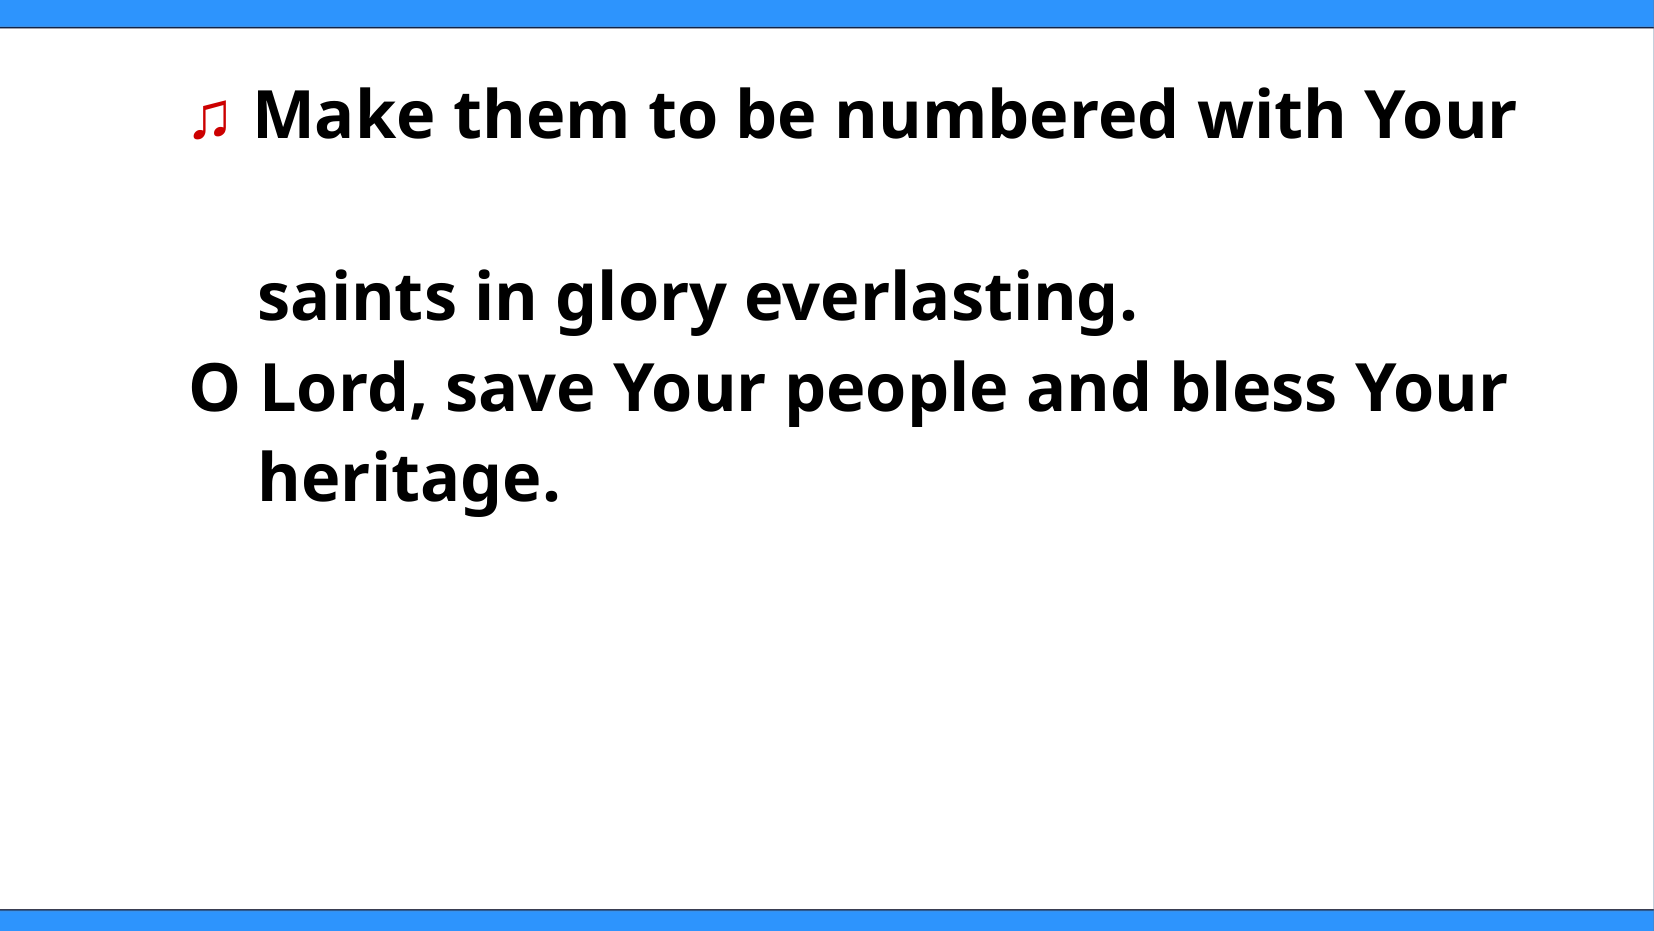

♫ Make them to be numbered with Your
 saints in glory everlasting.
 O Lord, save Your people and bless Your
 heritage.